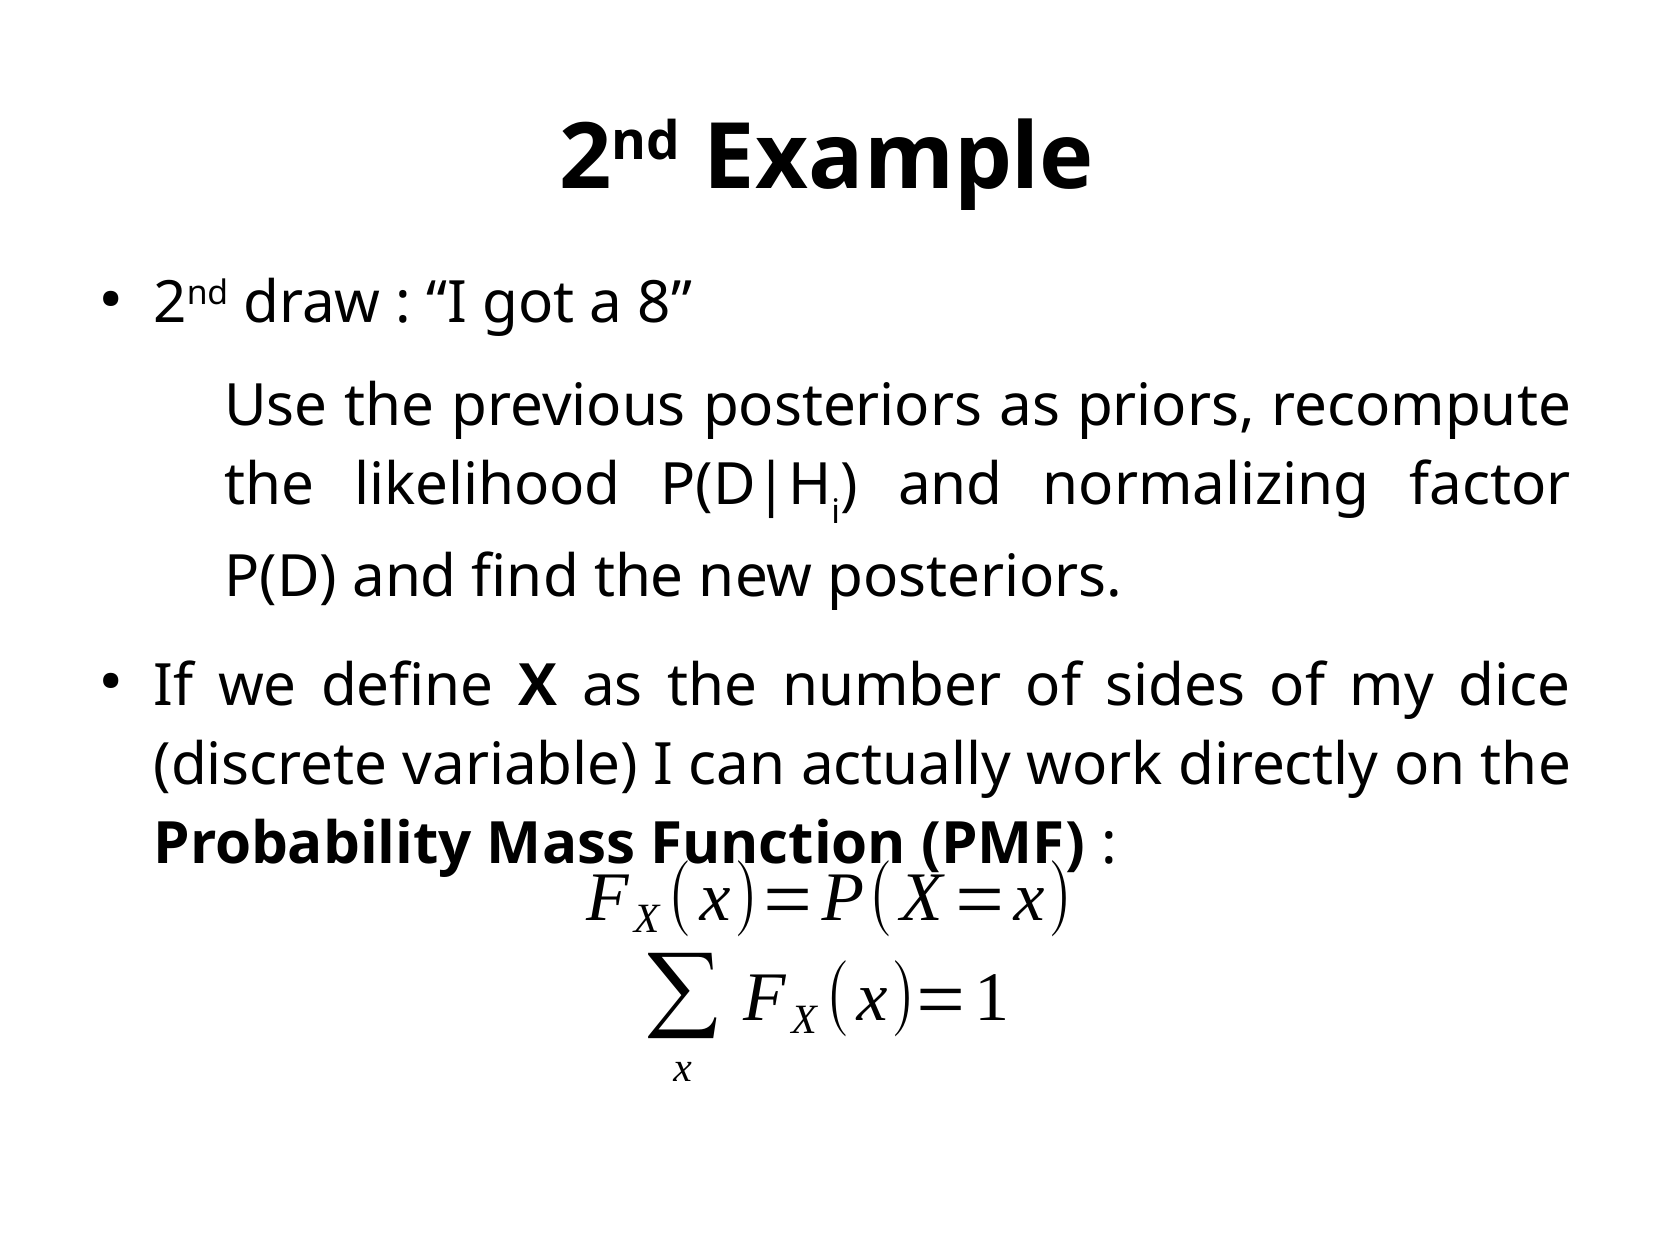

# 2nd Example
2nd draw : “I got a 8”
Use the previous posteriors as priors, recompute the likelihood P(D|Hi) and normalizing factor P(D) and find the new posteriors.
If we define X as the number of sides of my dice (discrete variable) I can actually work directly on the Probability Mass Function (PMF) :